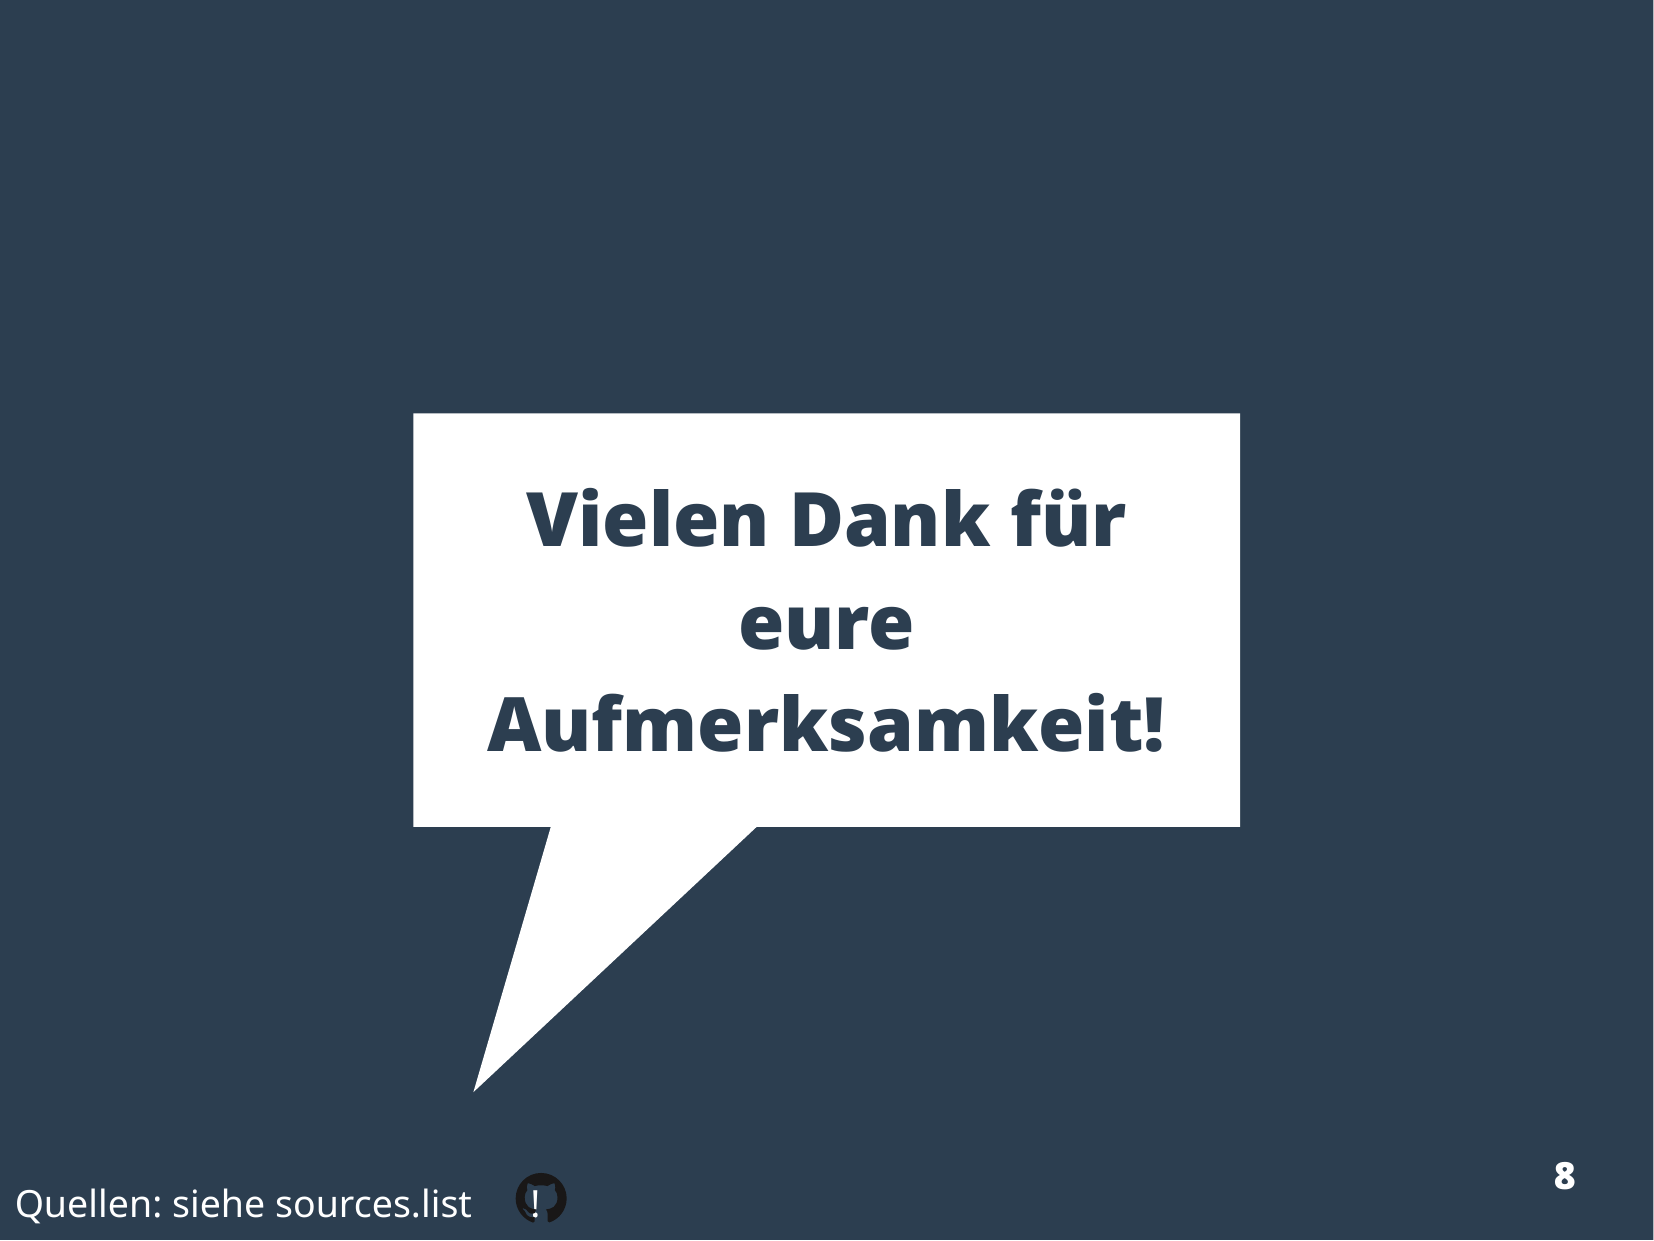

# Vielen Dank für eure Aufmerksamkeit!
8
Quellen: siehe sources.list !